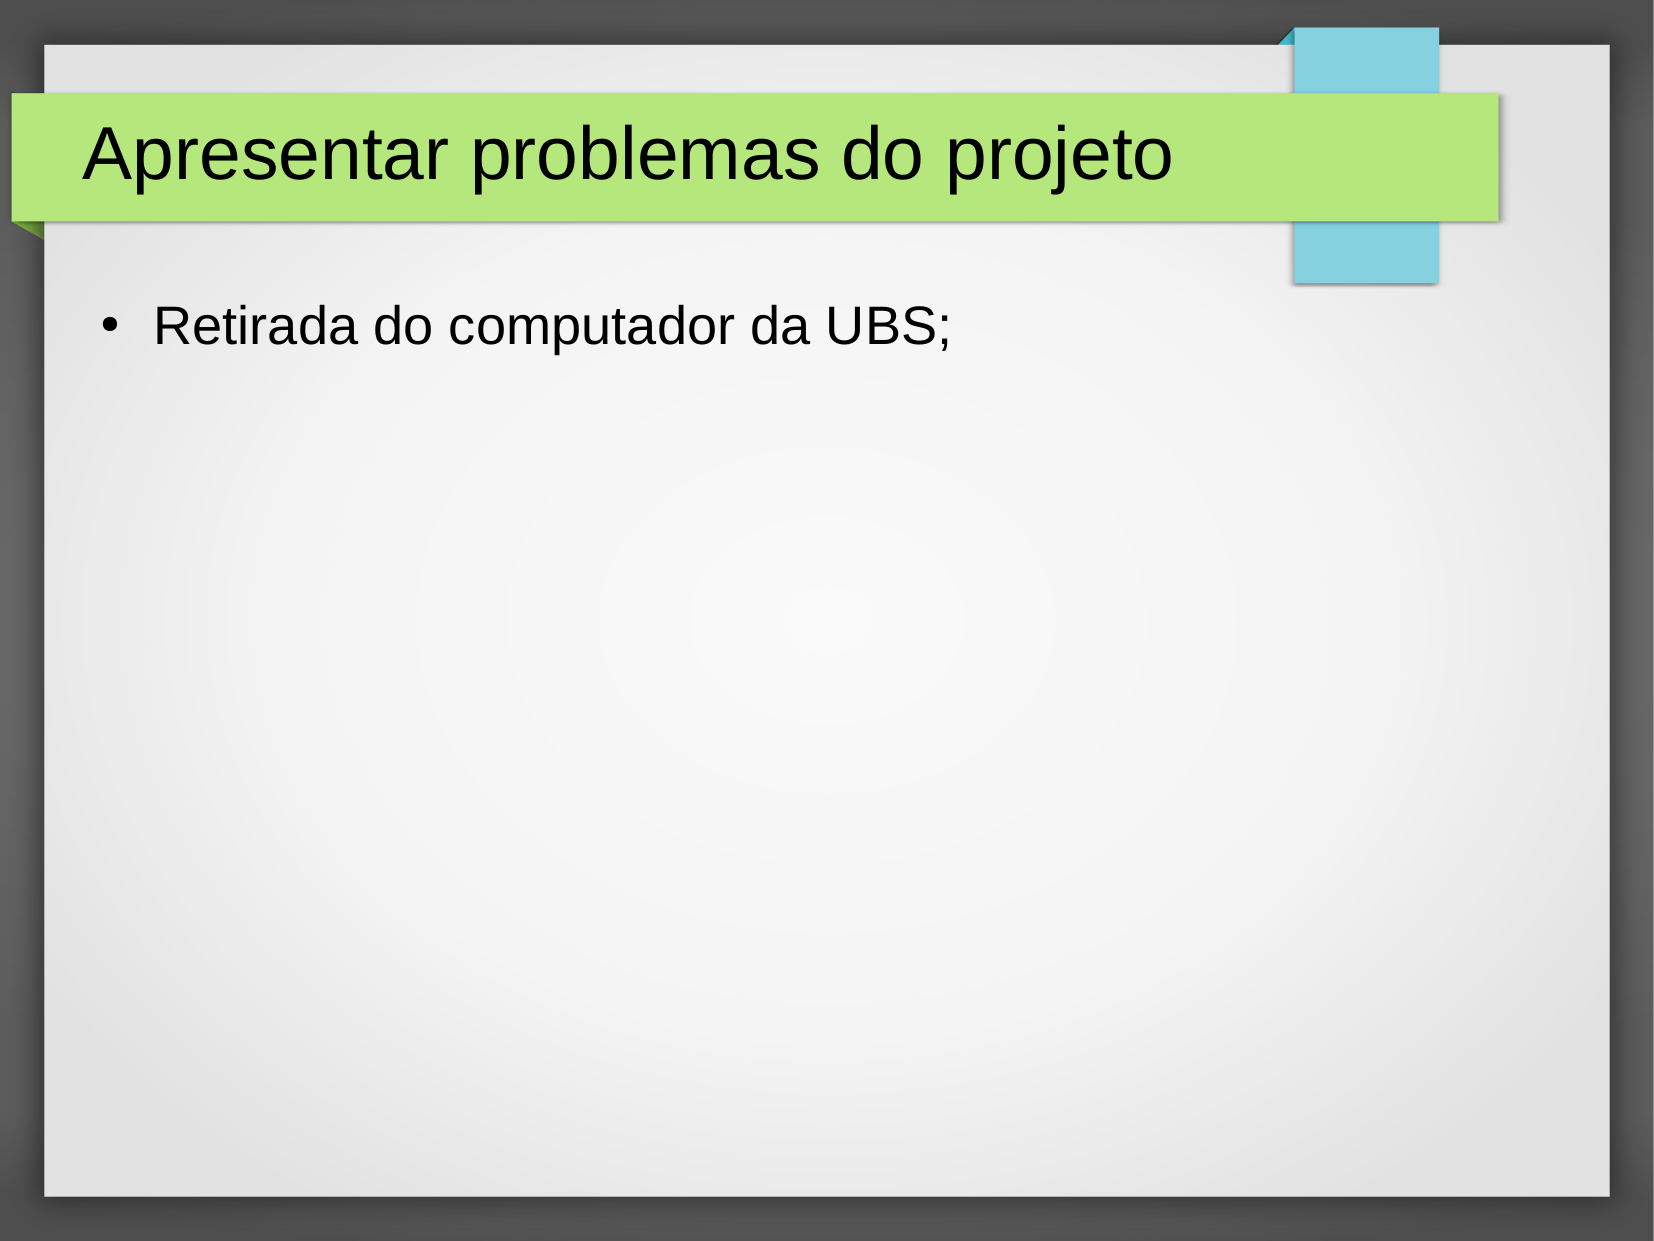

# Apresentar problemas do projeto
Retirada do computador da UBS;